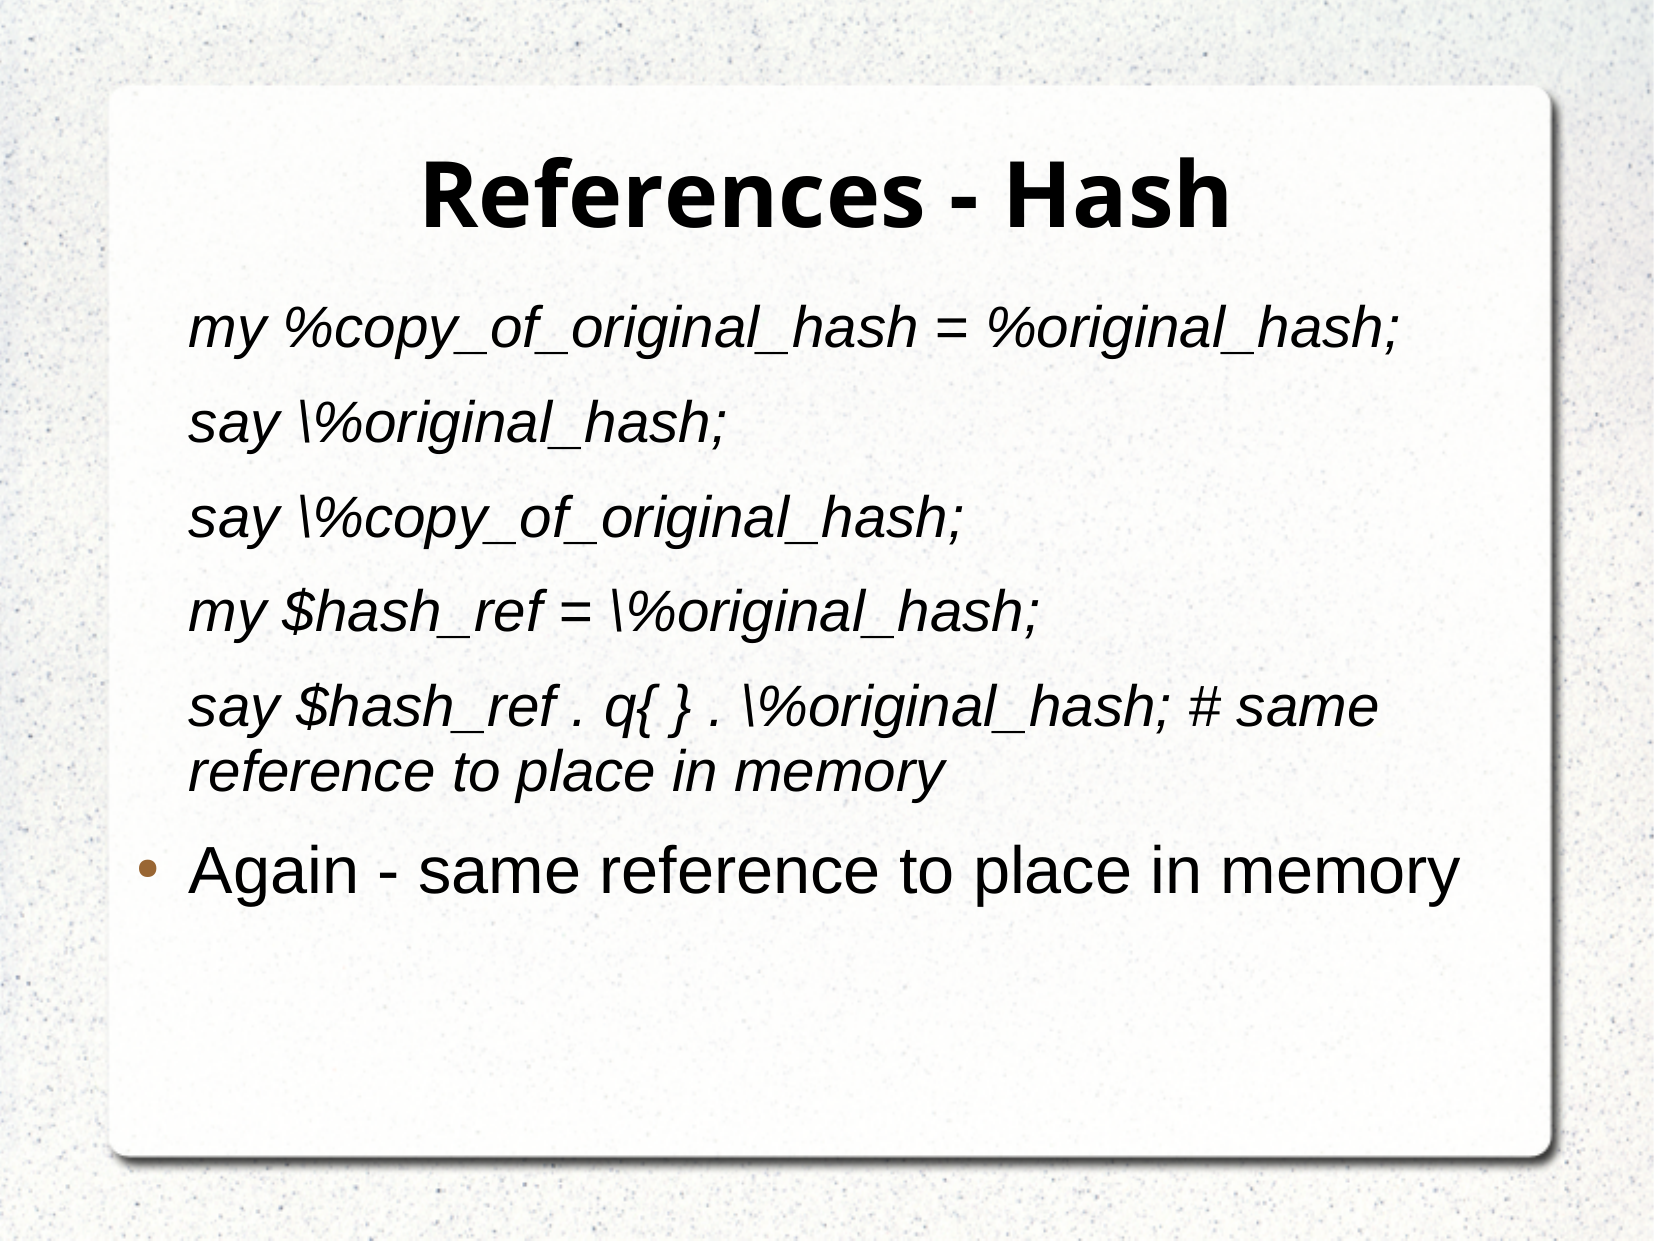

# References - Hash
my %copy_of_original_hash = %original_hash;
say \%original_hash;
say \%copy_of_original_hash;
my $hash_ref = \%original_hash;
say $hash_ref . q{ } . \%original_hash; # same reference to place in memory
Again - same reference to place in memory